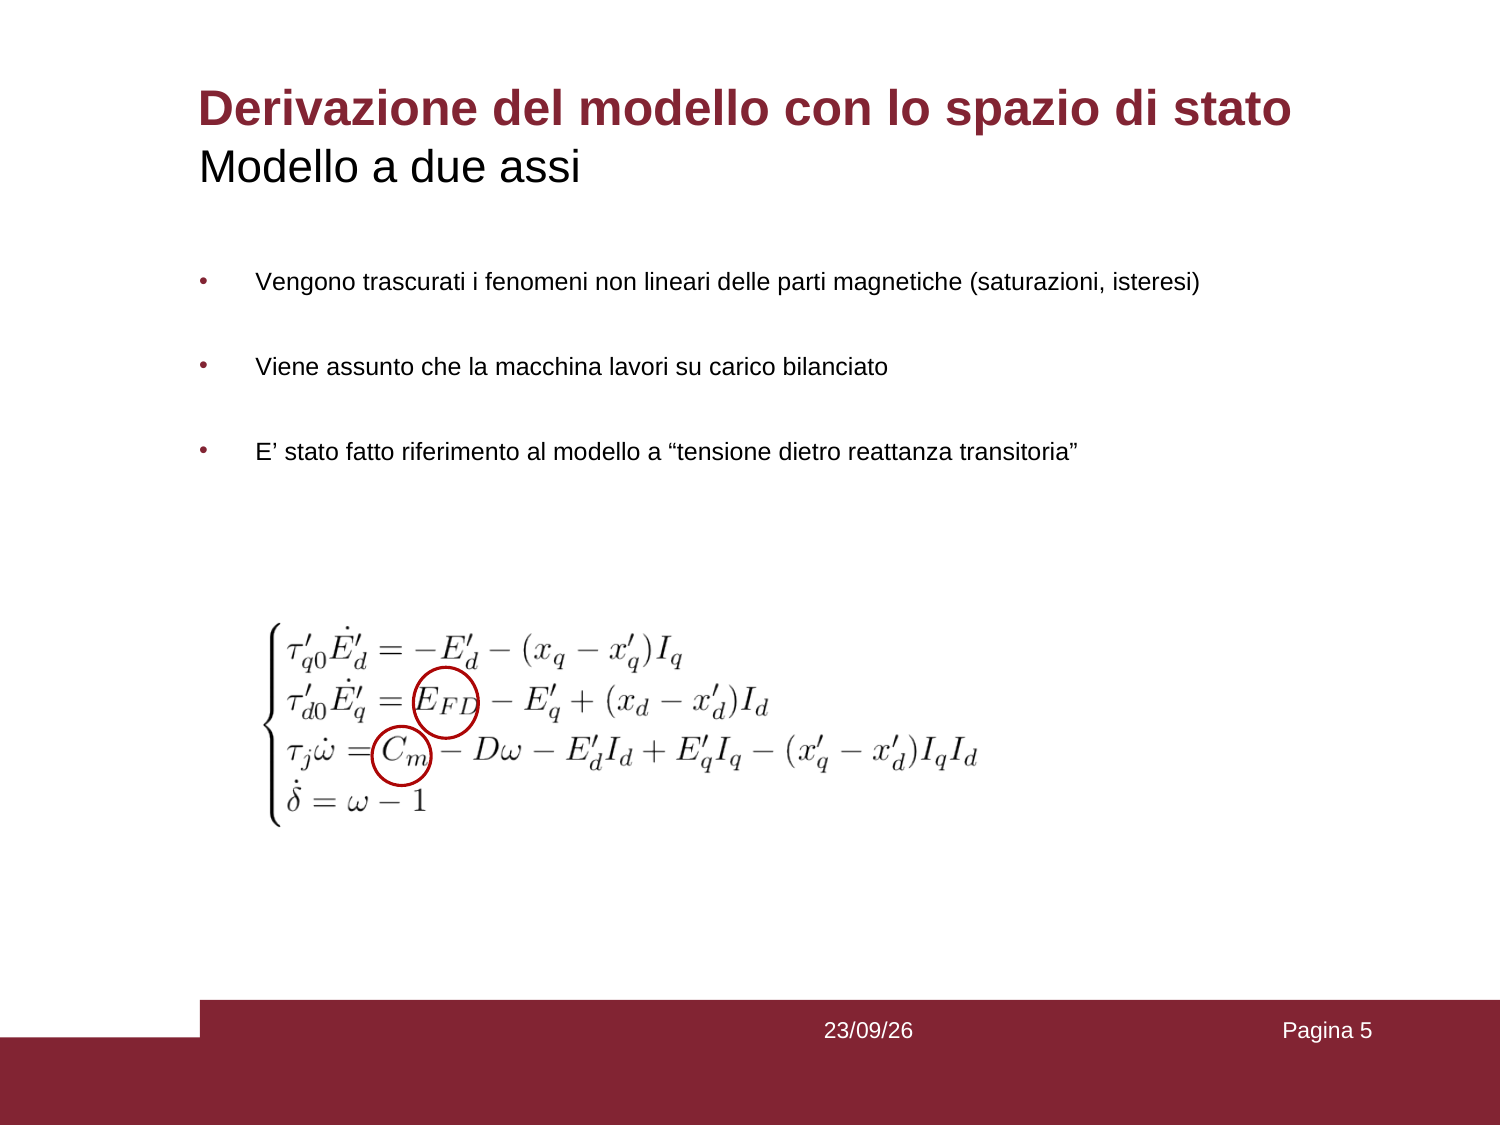

# Derivazione del modello con lo spazio di stato
Modello a due assi
Vengono trascurati i fenomeni non lineari delle parti magnetiche (saturazioni, isteresi)
Viene assunto che la macchina lavori su carico bilanciato
E’ stato fatto riferimento al modello a “tensione dietro reattanza transitoria”
Titolo Presentazione
5